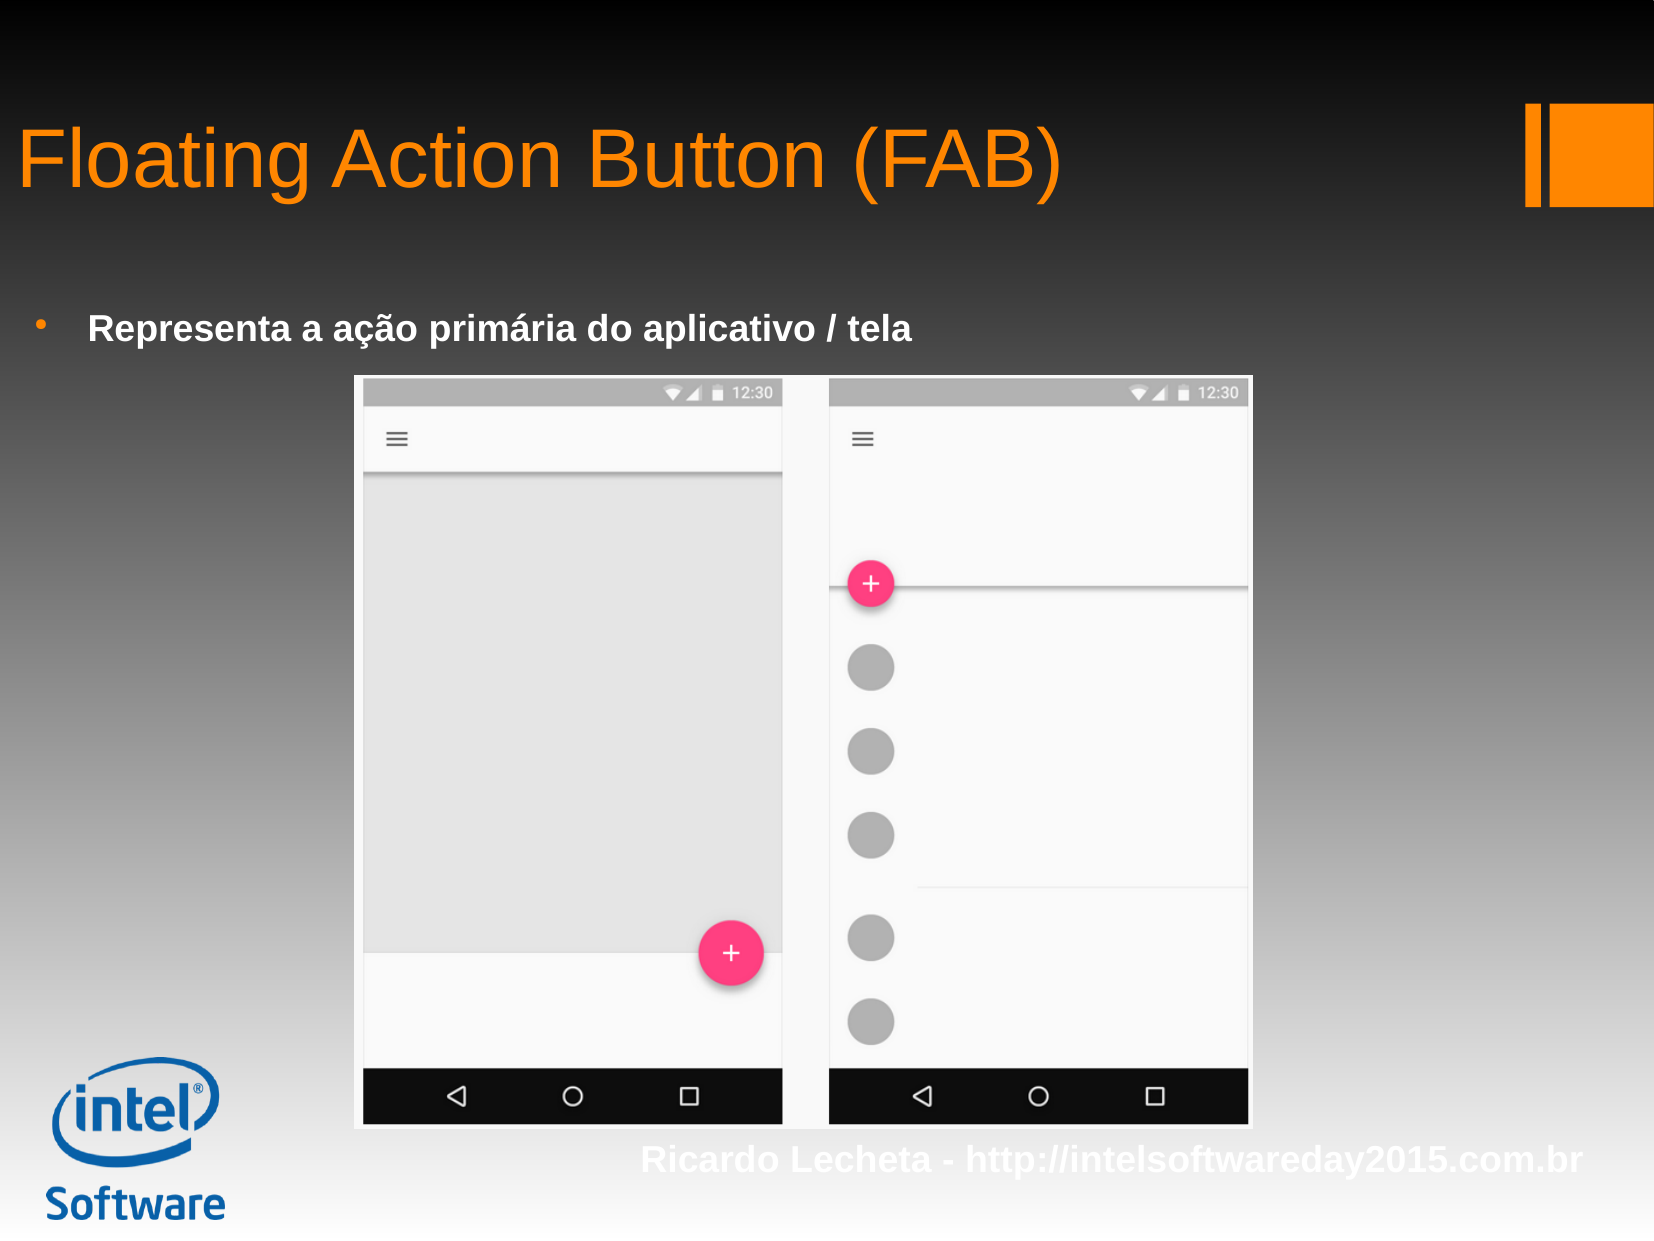

# Floating Action Button (FAB)
Representa a ação primária do aplicativo / tela
Ricardo Lecheta - http://intelsoftwareday2015.com.br